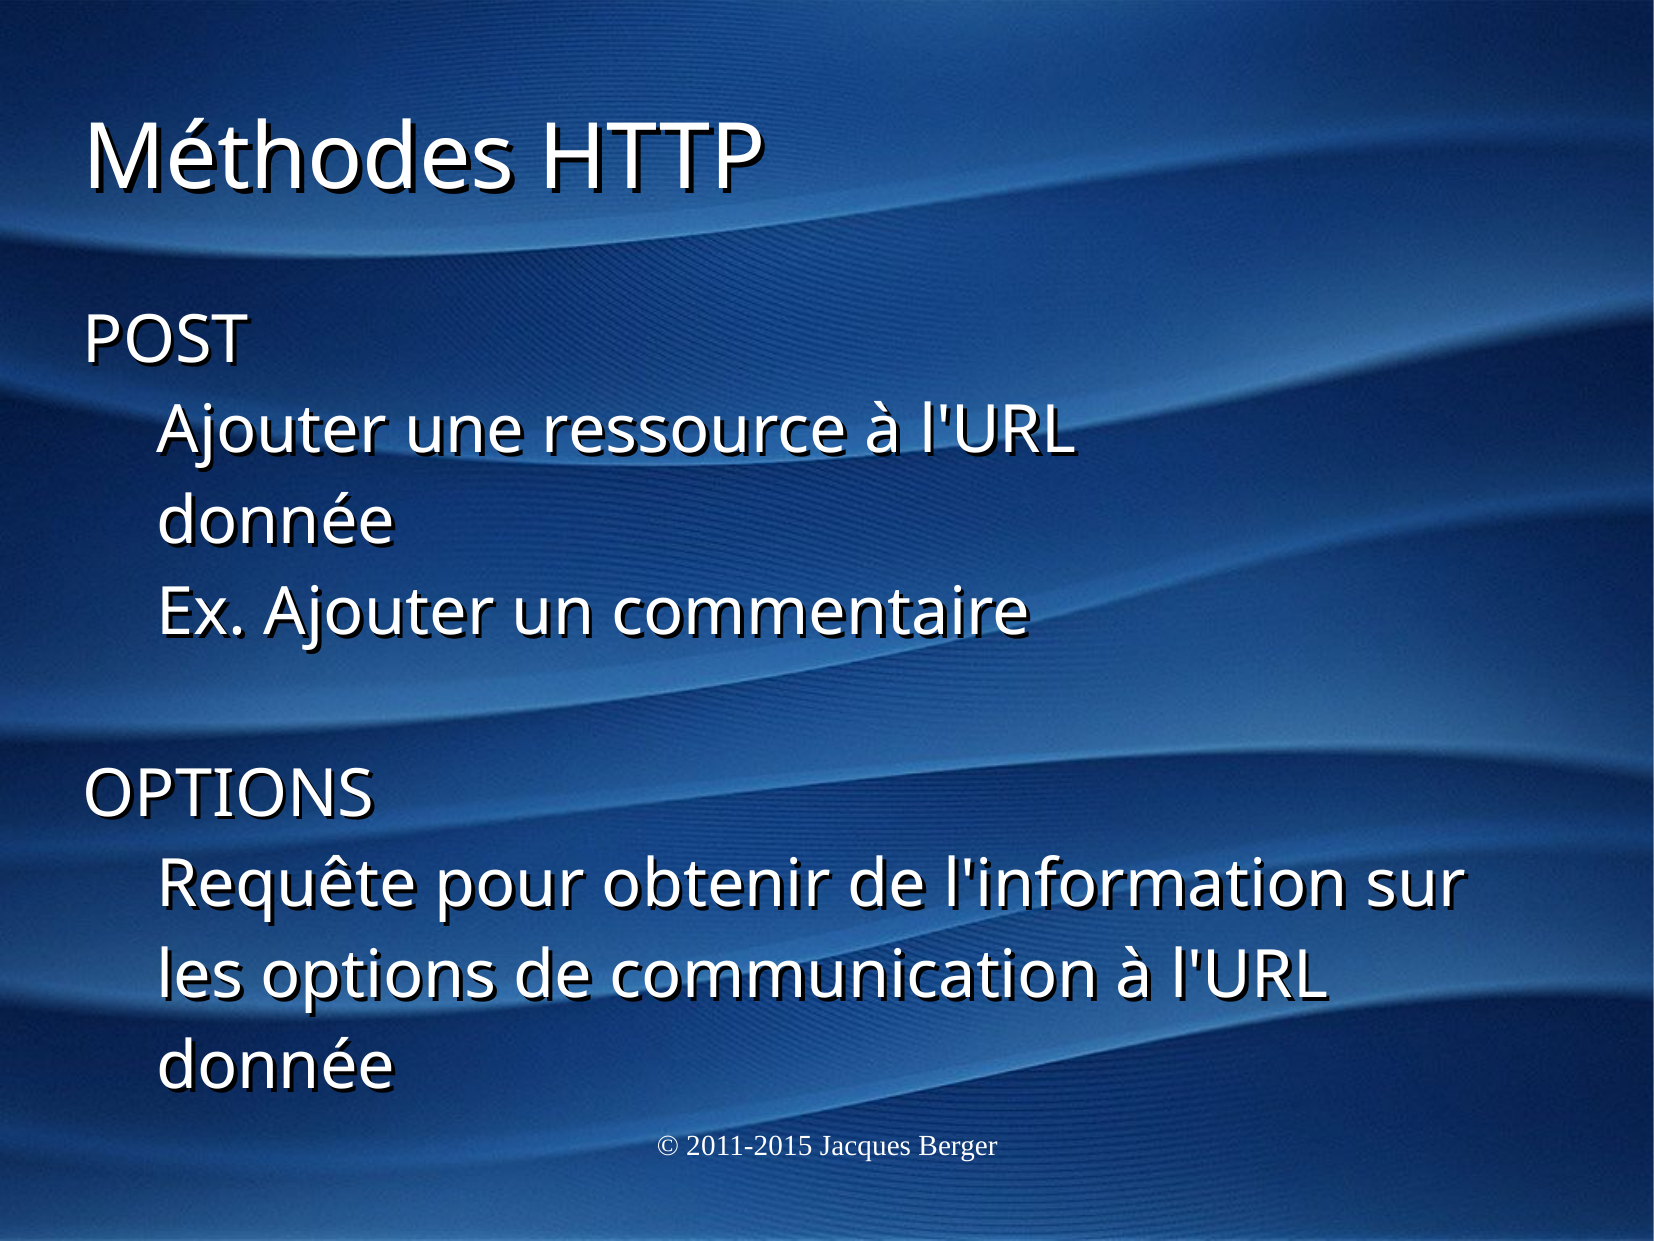

# Méthodes HTTP
POST
	Ajouter une ressource à l'URL
	donnée
	Ex. Ajouter un commentaire
OPTIONS
	Requête pour obtenir de l'information sur
	les options de communication à l'URL
	donnée
© 2011-2015 Jacques Berger